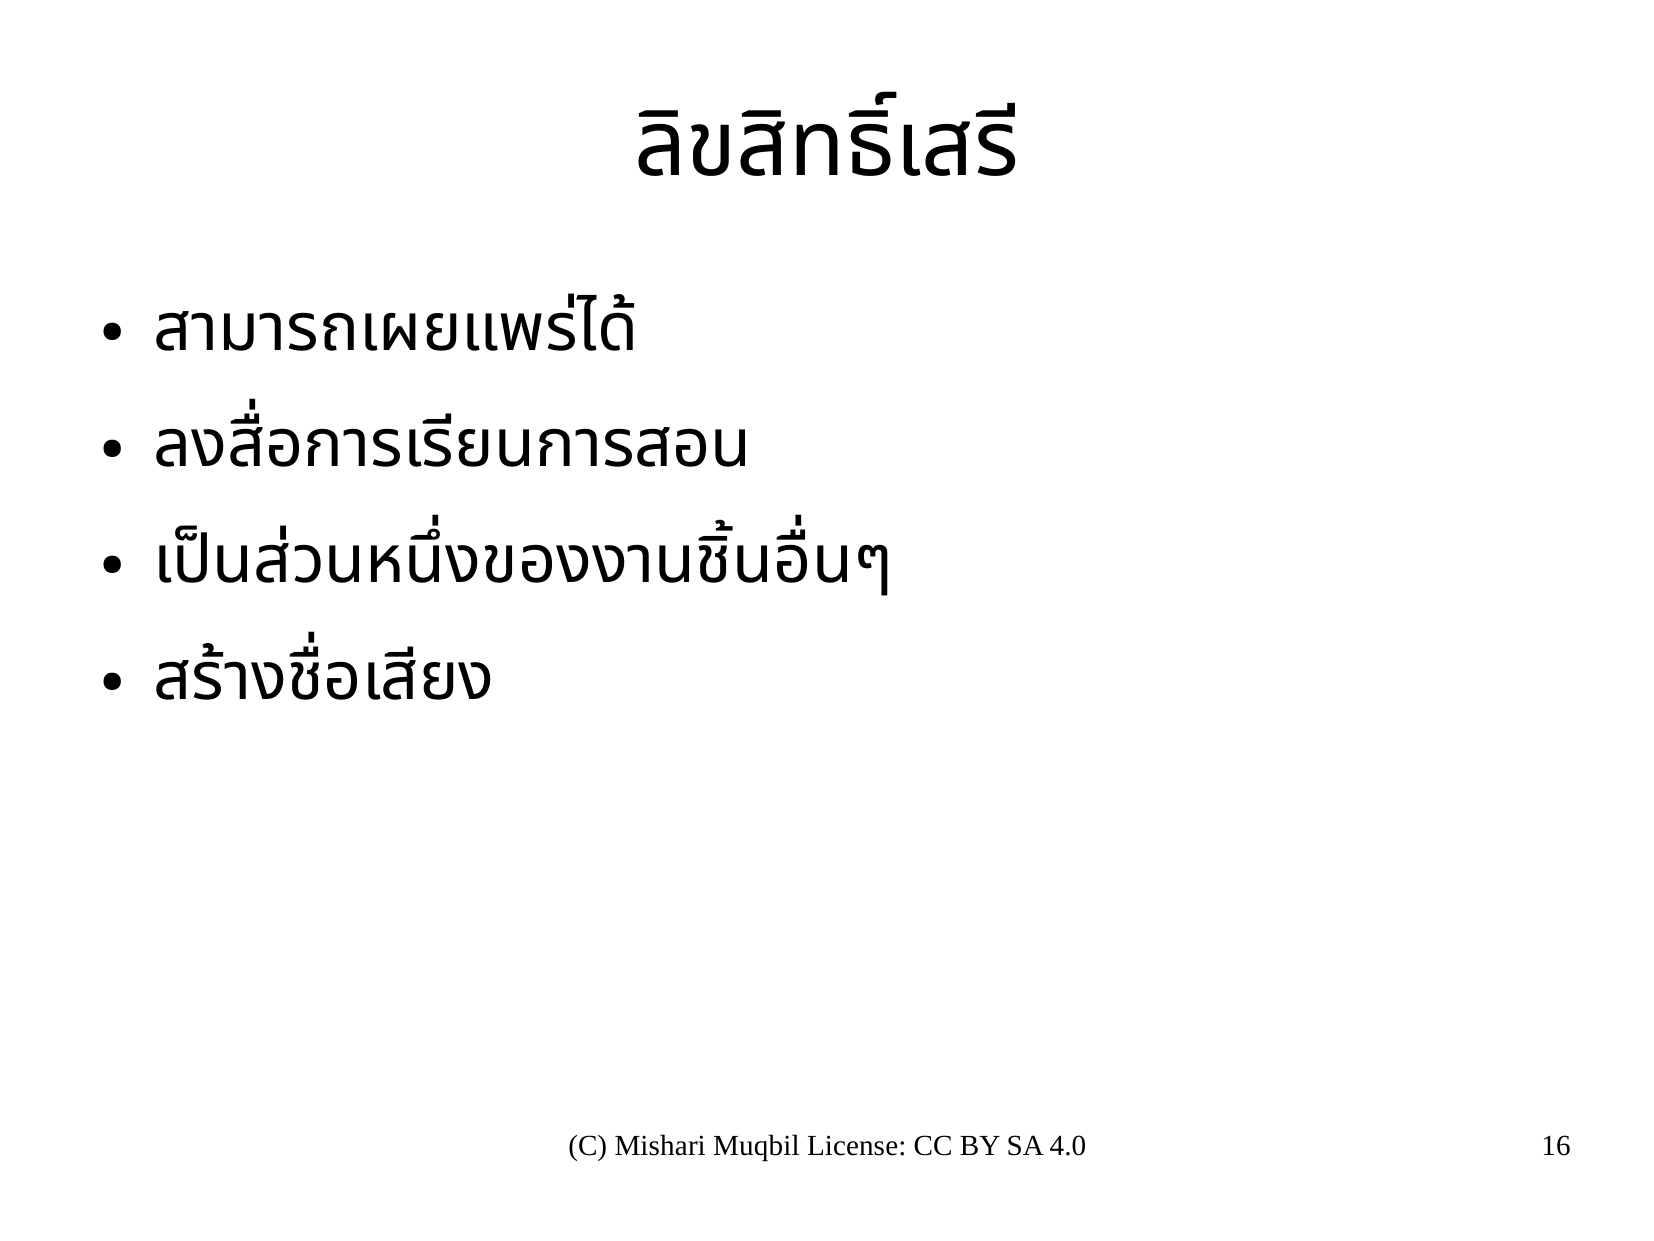

# ลิขสิทธิ์เสรี
สามารถเผยแพร่ได้
ลงสื่อการเรียนการสอน
เป็นส่วนหนึ่งของงานชิ้นอื่นๆ
สร้างชื่อเสียง
(C) Mishari Muqbil License: CC BY SA 4.0
16